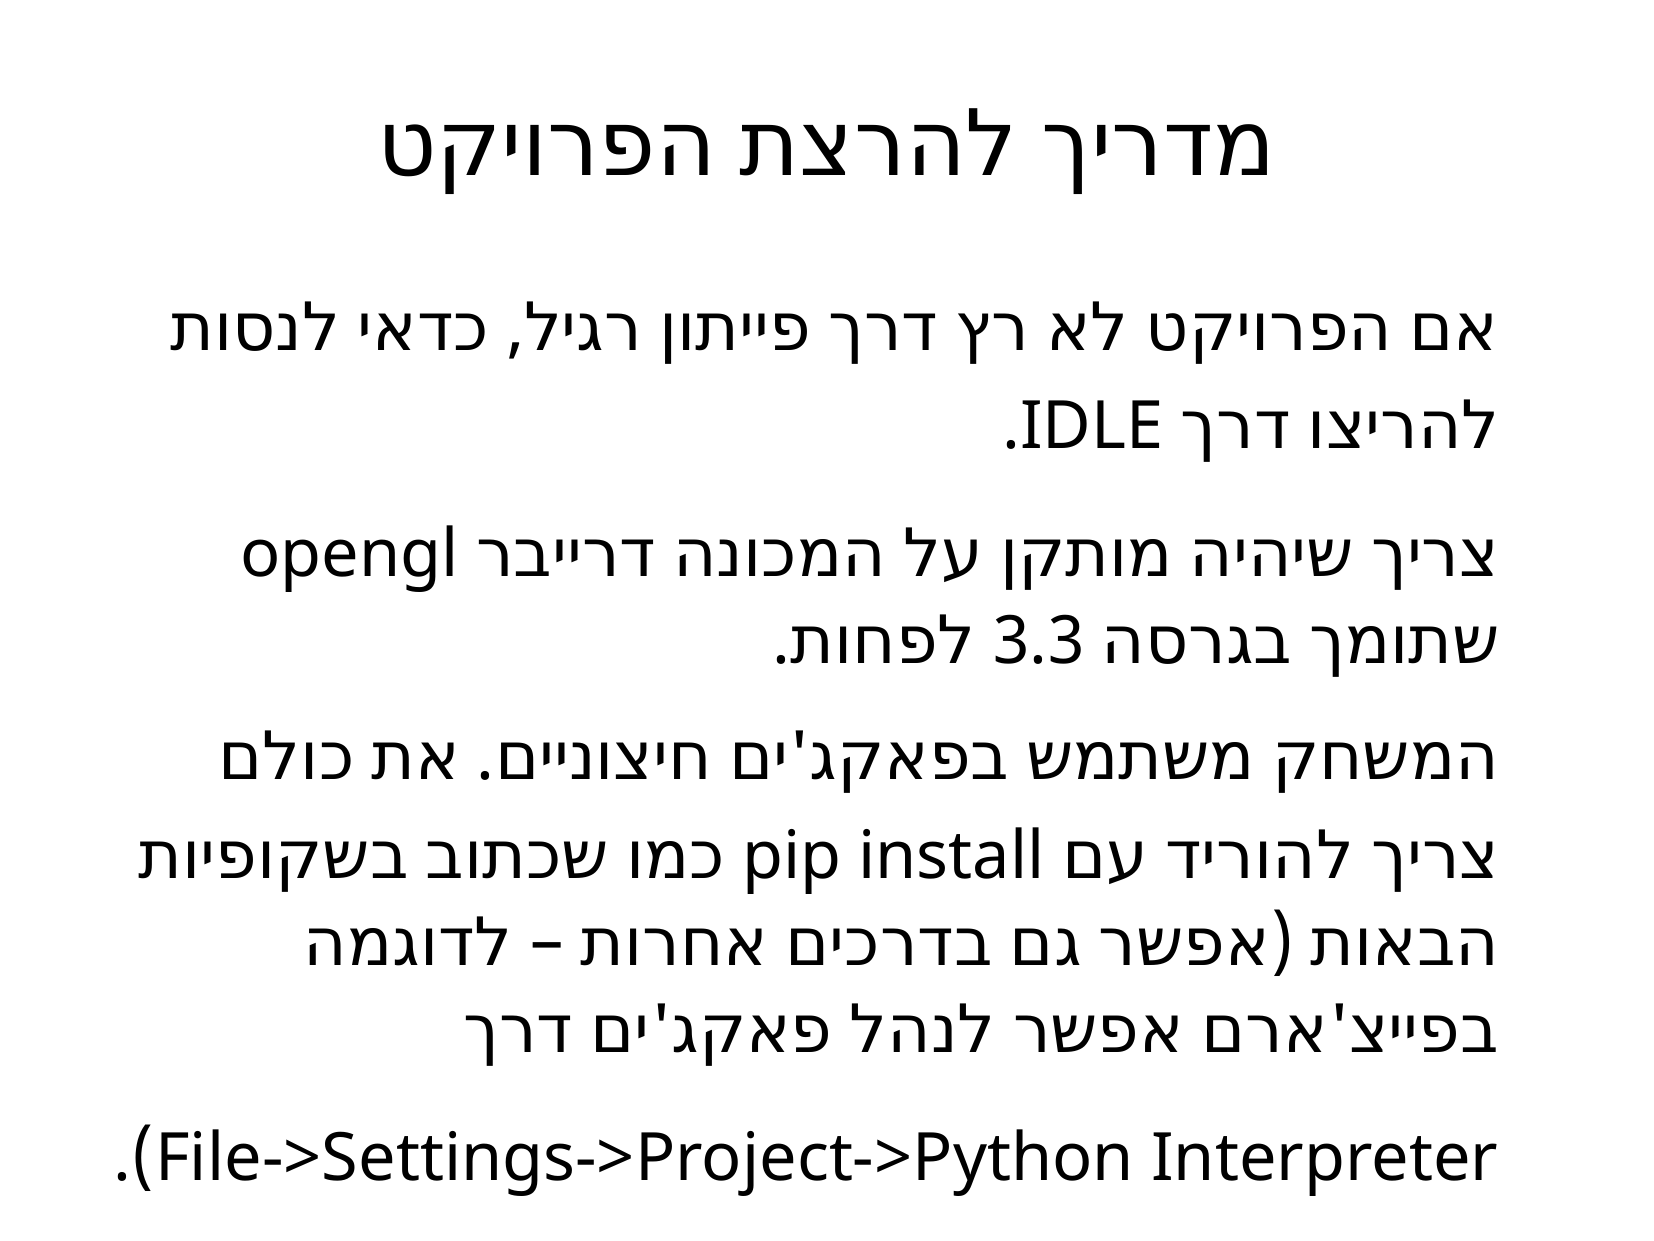

# מדריך להרצת הפרויקט
אם הפרויקט לא רץ דרך פייתון רגיל, כדאי לנסות להריצו דרך IDLE.
צריך שיהיה מותקן על המכונה דרייבר opengl שתומך בגרסה 3.3 לפחות.
המשחק משתמש בפאקג'ים חיצוניים. את כולם צריך להוריד עם pip install כמו שכתוב בשקופיות הבאות (אפשר גם בדרכים אחרות – לדוגמה בפייצ'ארם אפשר לנהל פאקג'ים דרך
File->Settings->Project->Python Interpreter).